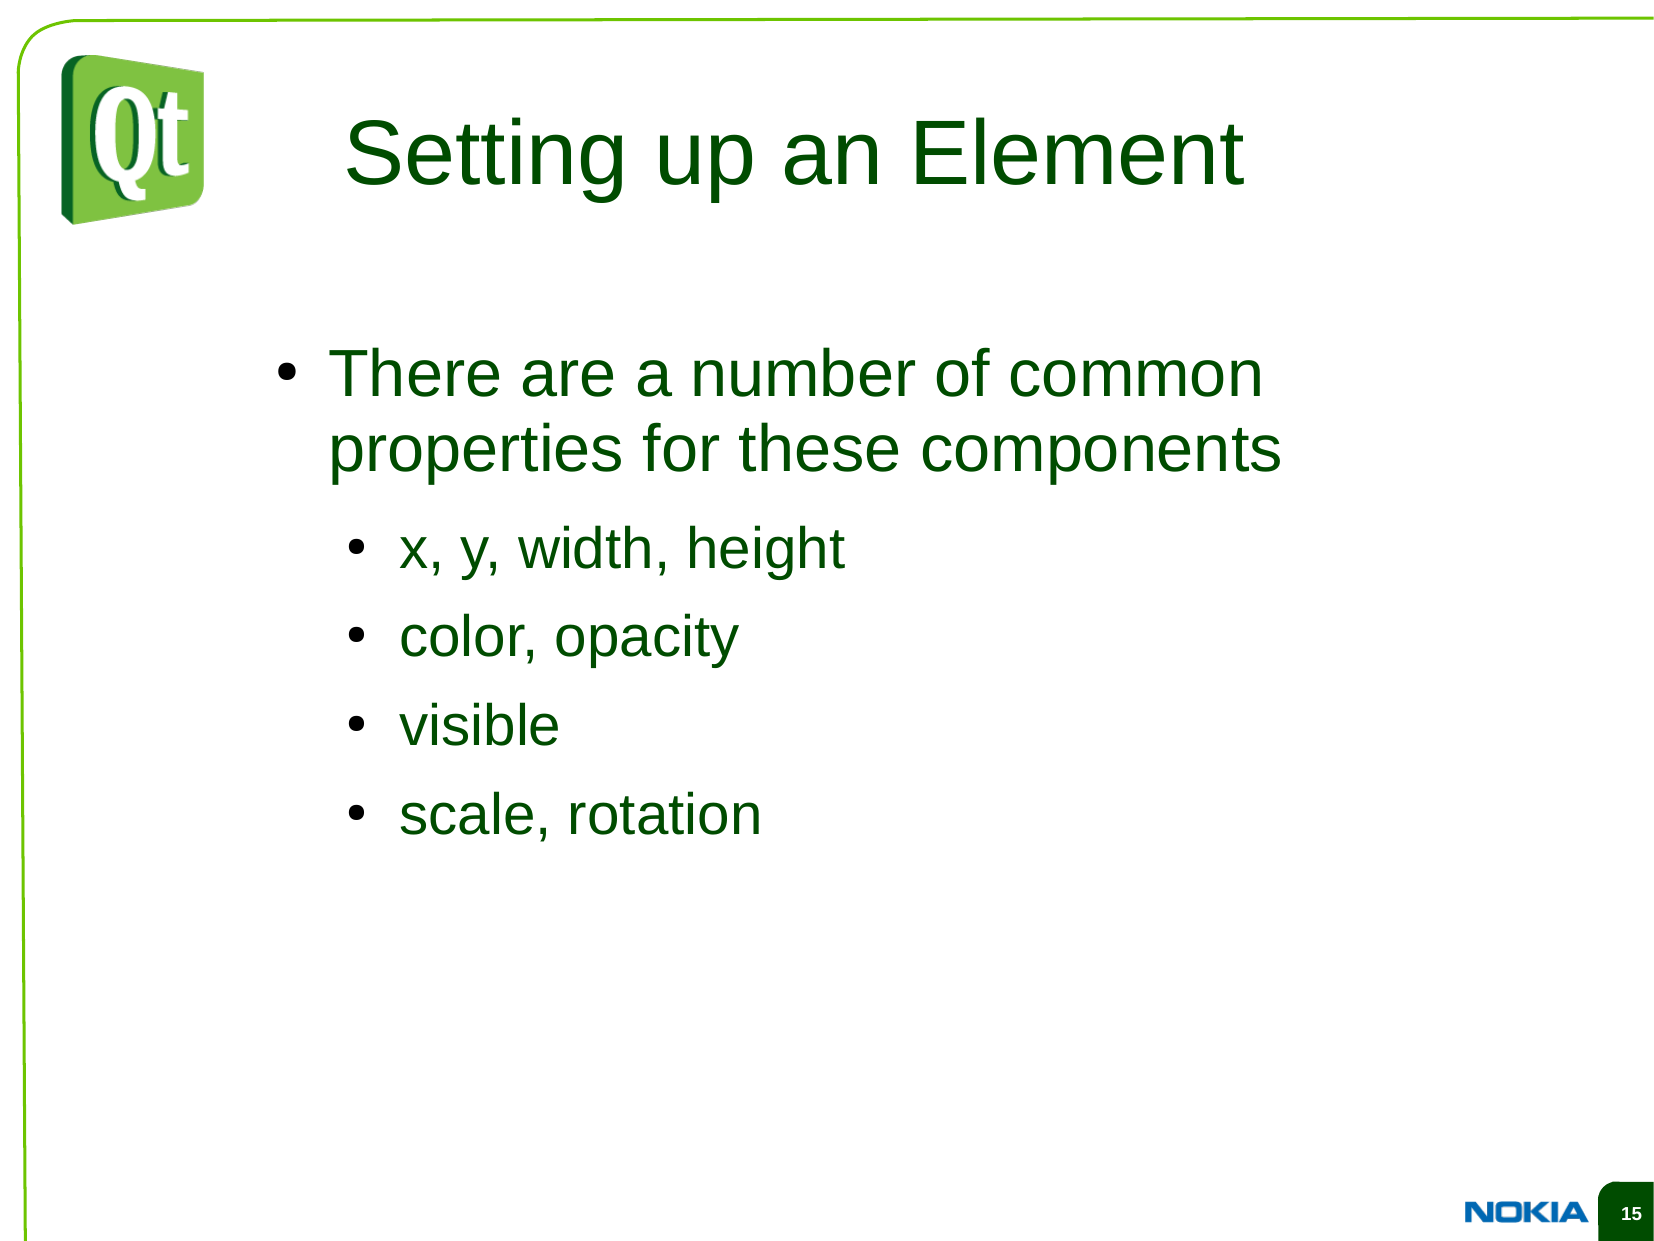

# Setting up an Element
There are a number of common properties for these components
x, y, width, height
color, opacity
visible
scale, rotation